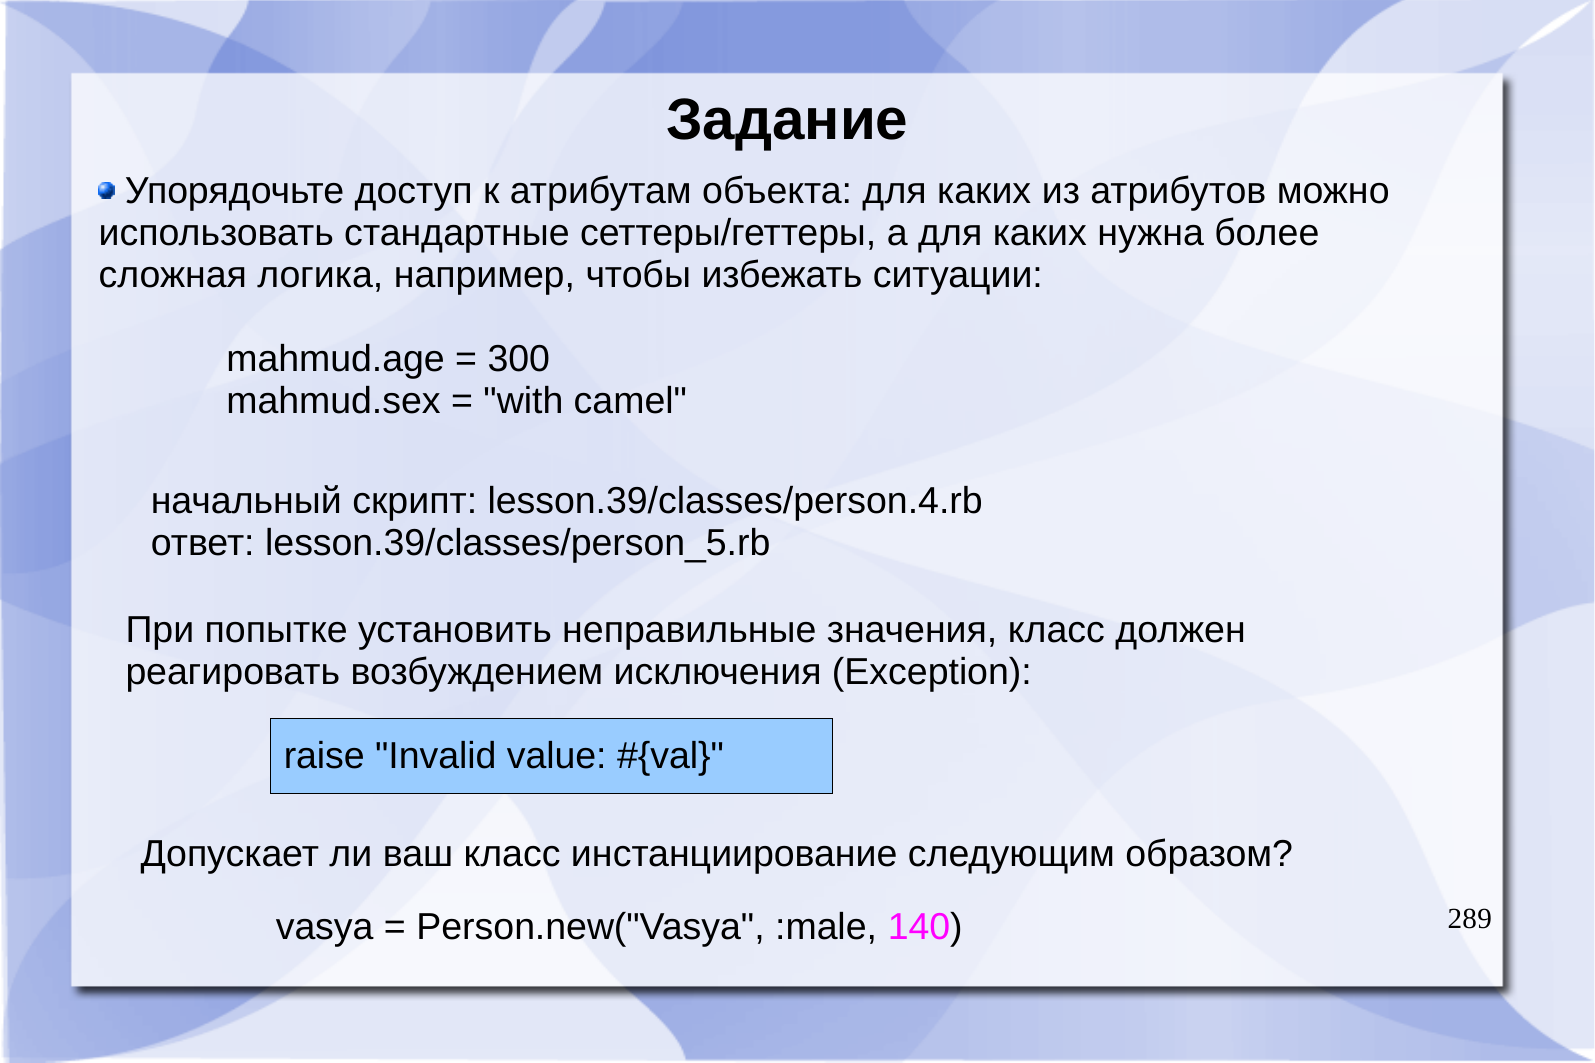

# Задание
 Упорядочьте доступ к атрибутам объекта: для каких из атрибутов можно использовать стандартные сеттеры/геттеры, а для каких нужна более сложная логика, например, чтобы избежать ситуации:
mahmud.age = 300
mahmud.sex = "with camel"
начальный скрипт: lesson.39/classes/person.4.rb
ответ: lesson.39/classes/person_5.rb
При попытке установить неправильные значения, класс должен реагировать возбуждением исключения (Exception):
raise "Invalid value: #{val}"
Допускает ли ваш класс инстанциирование следующим образом?
vasya = Person.new("Vasya", :male, 140)
289